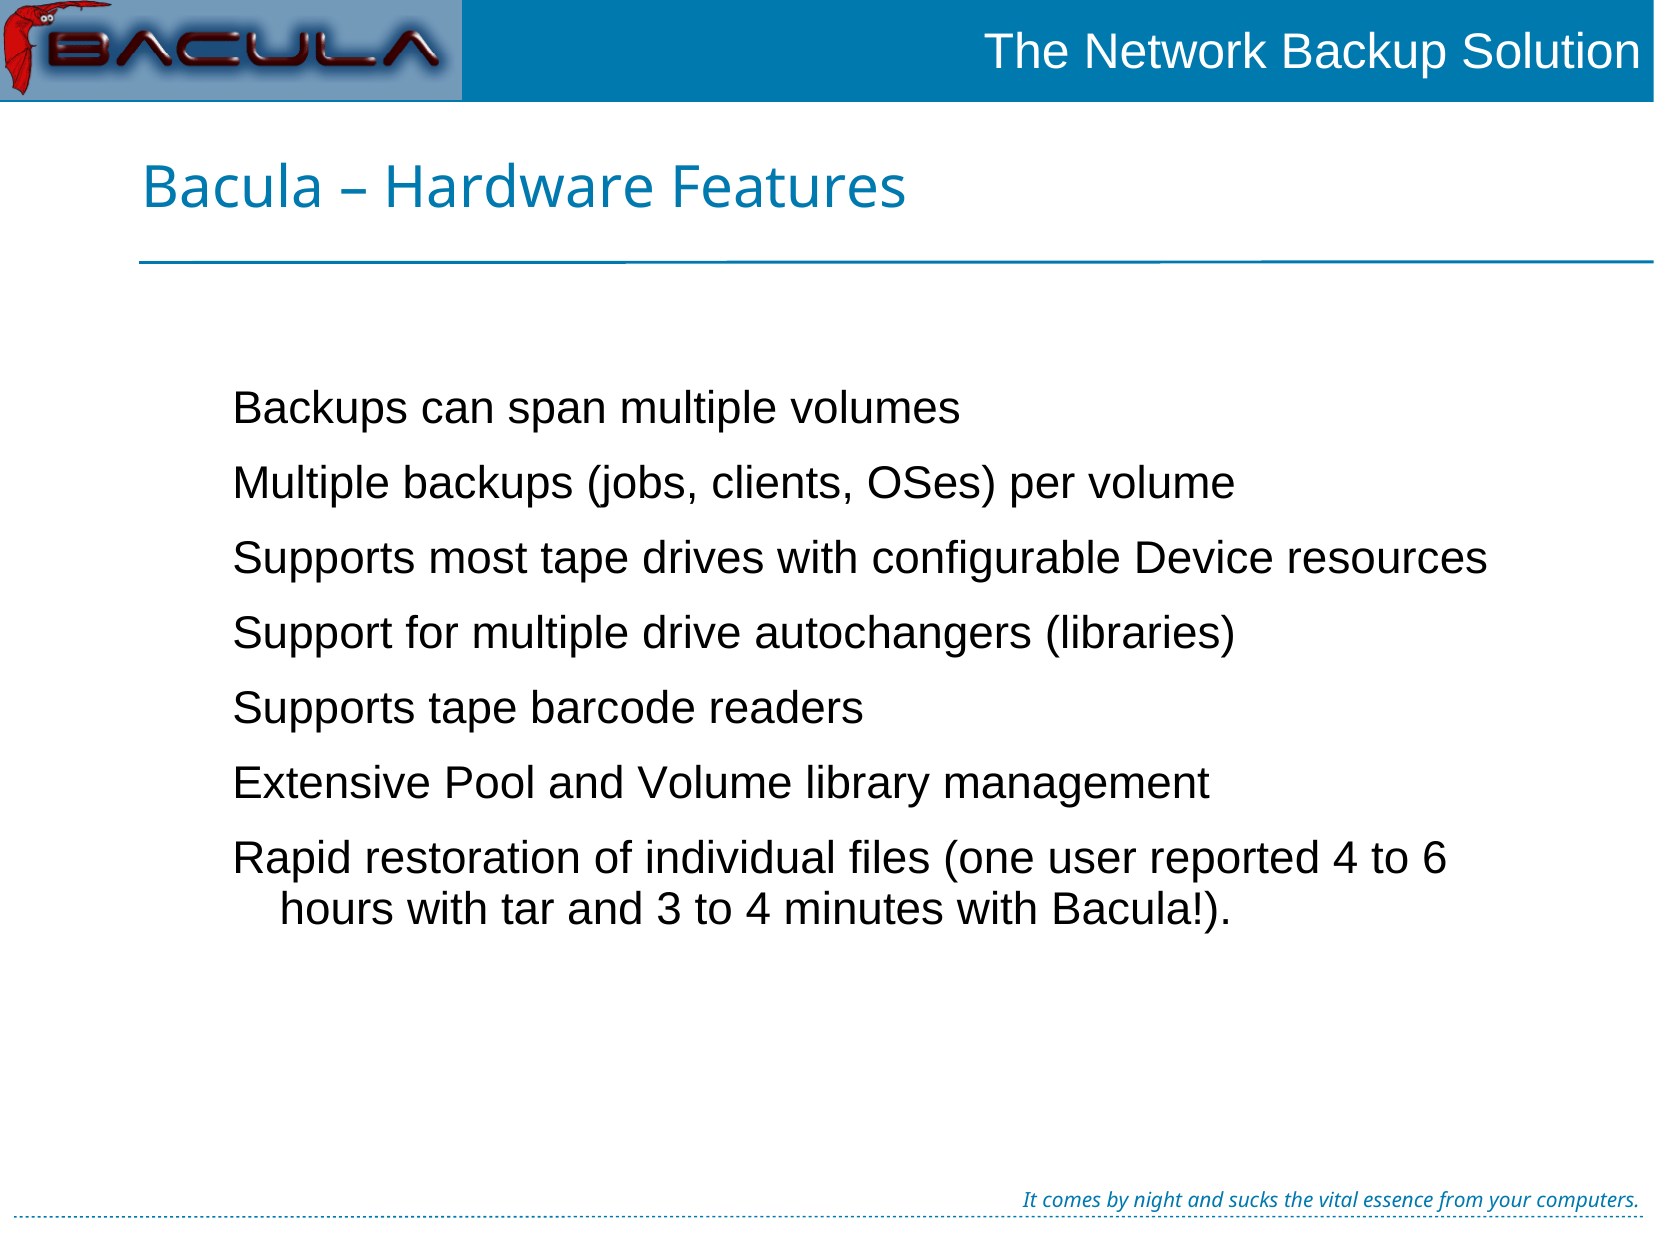

# Bacula – Hardware Features
Backups can span multiple volumes
Multiple backups (jobs, clients, OSes) per volume
Supports most tape drives with configurable Device resources
Support for multiple drive autochangers (libraries)
Supports tape barcode readers
Extensive Pool and Volume library management
Rapid restoration of individual files (one user reported 4 to 6 hours with tar and 3 to 4 minutes with Bacula!).